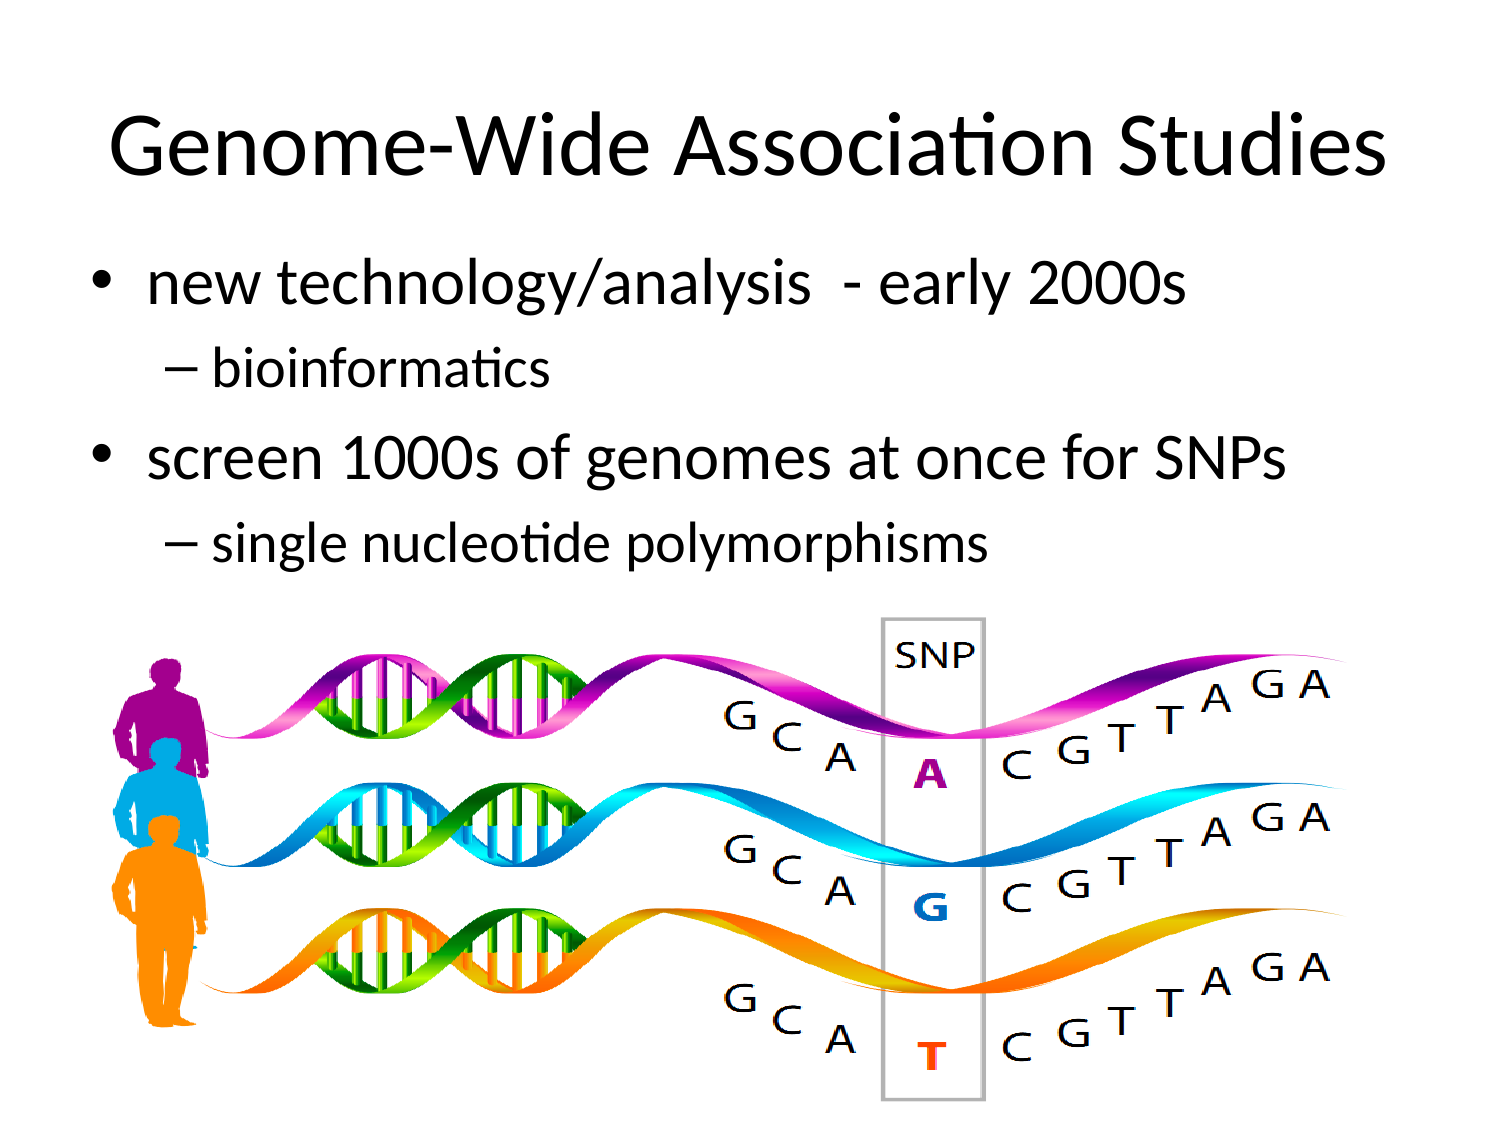

# Genome-Wide Association Studies
new technology/analysis - early 2000s
bioinformatics
screen 1000s of genomes at once for SNPs
single nucleotide polymorphisms